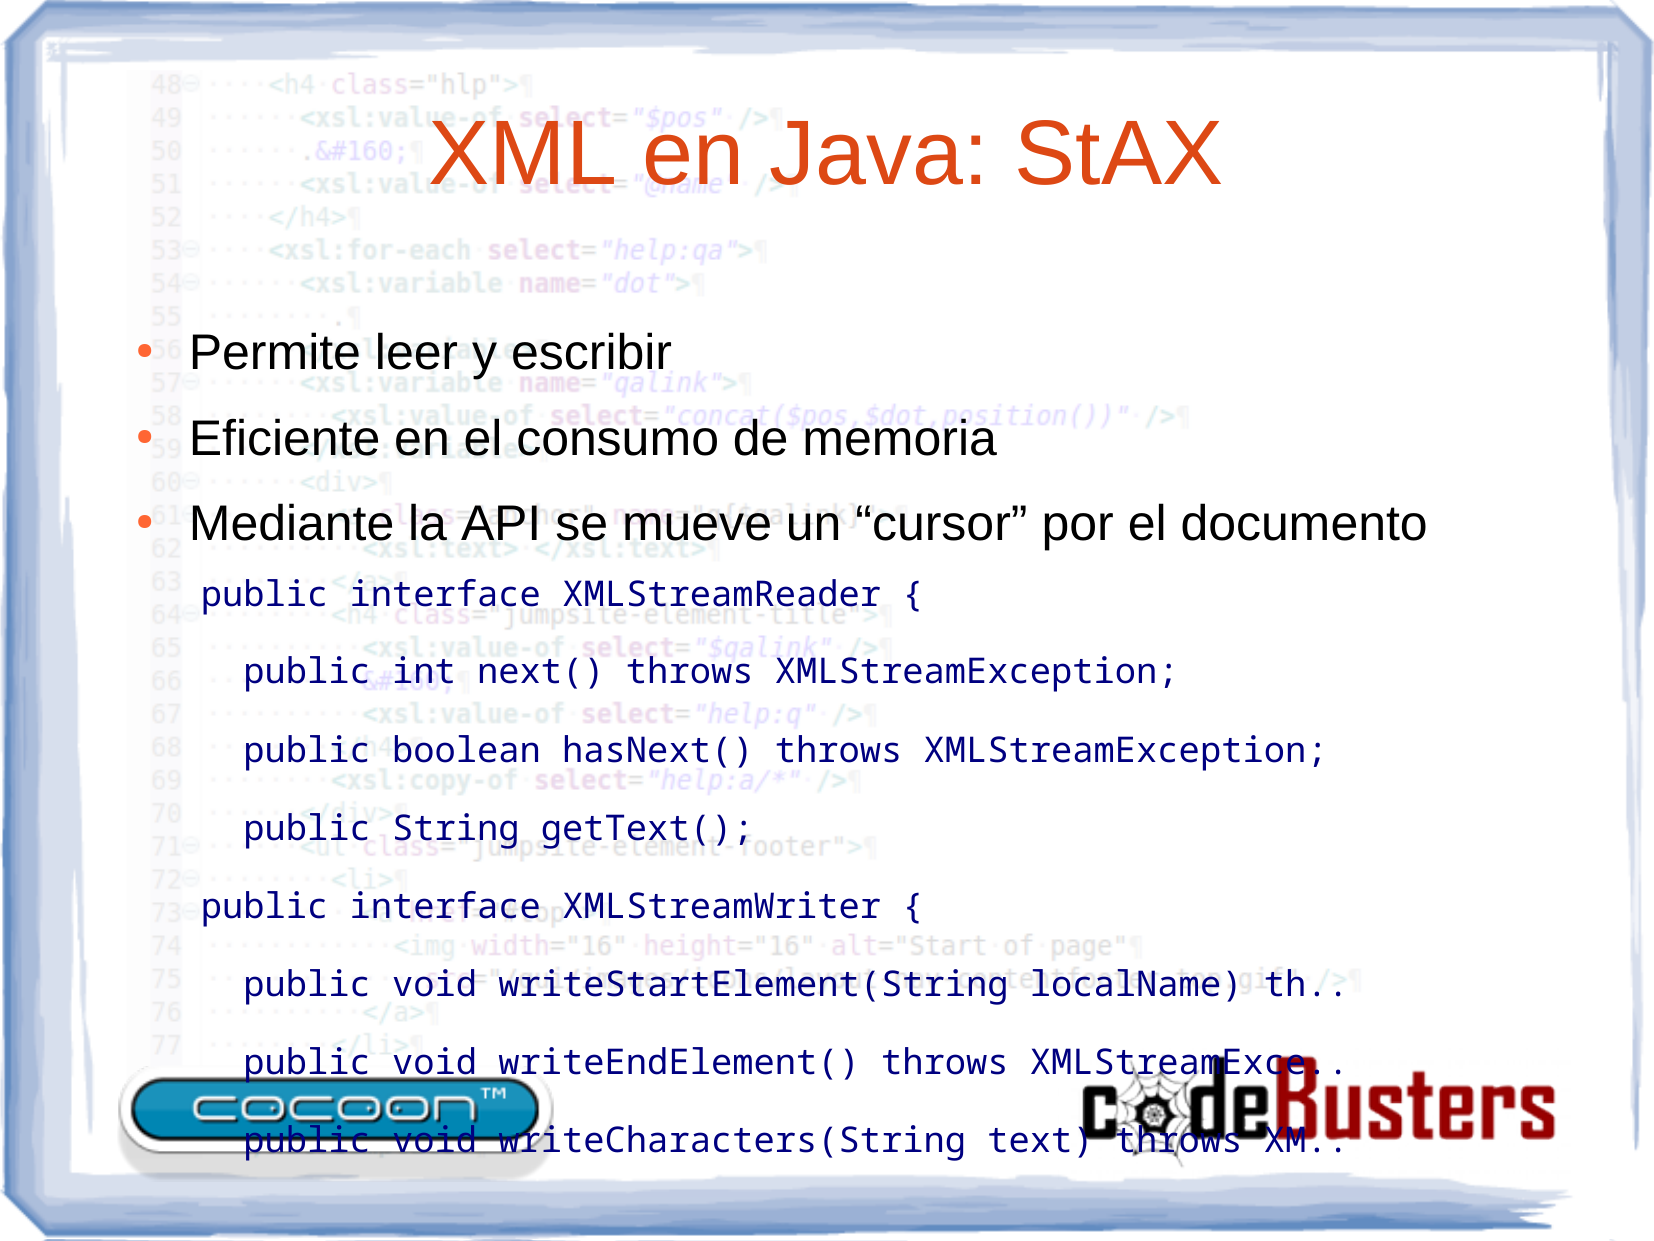

# XML en Java: StAX
Permite leer y escribir
Eficiente en el consumo de memoria
Mediante la API se mueve un “cursor” por el documento
public interface XMLStreamReader {
 public int next() throws XMLStreamException;
 public boolean hasNext() throws XMLStreamException;
 public String getText();
public interface XMLStreamWriter {
 public void writeStartElement(String localName) th..
 public void writeEndElement() throws XMLStreamExce..
 public void writeCharacters(String text) throws XM..